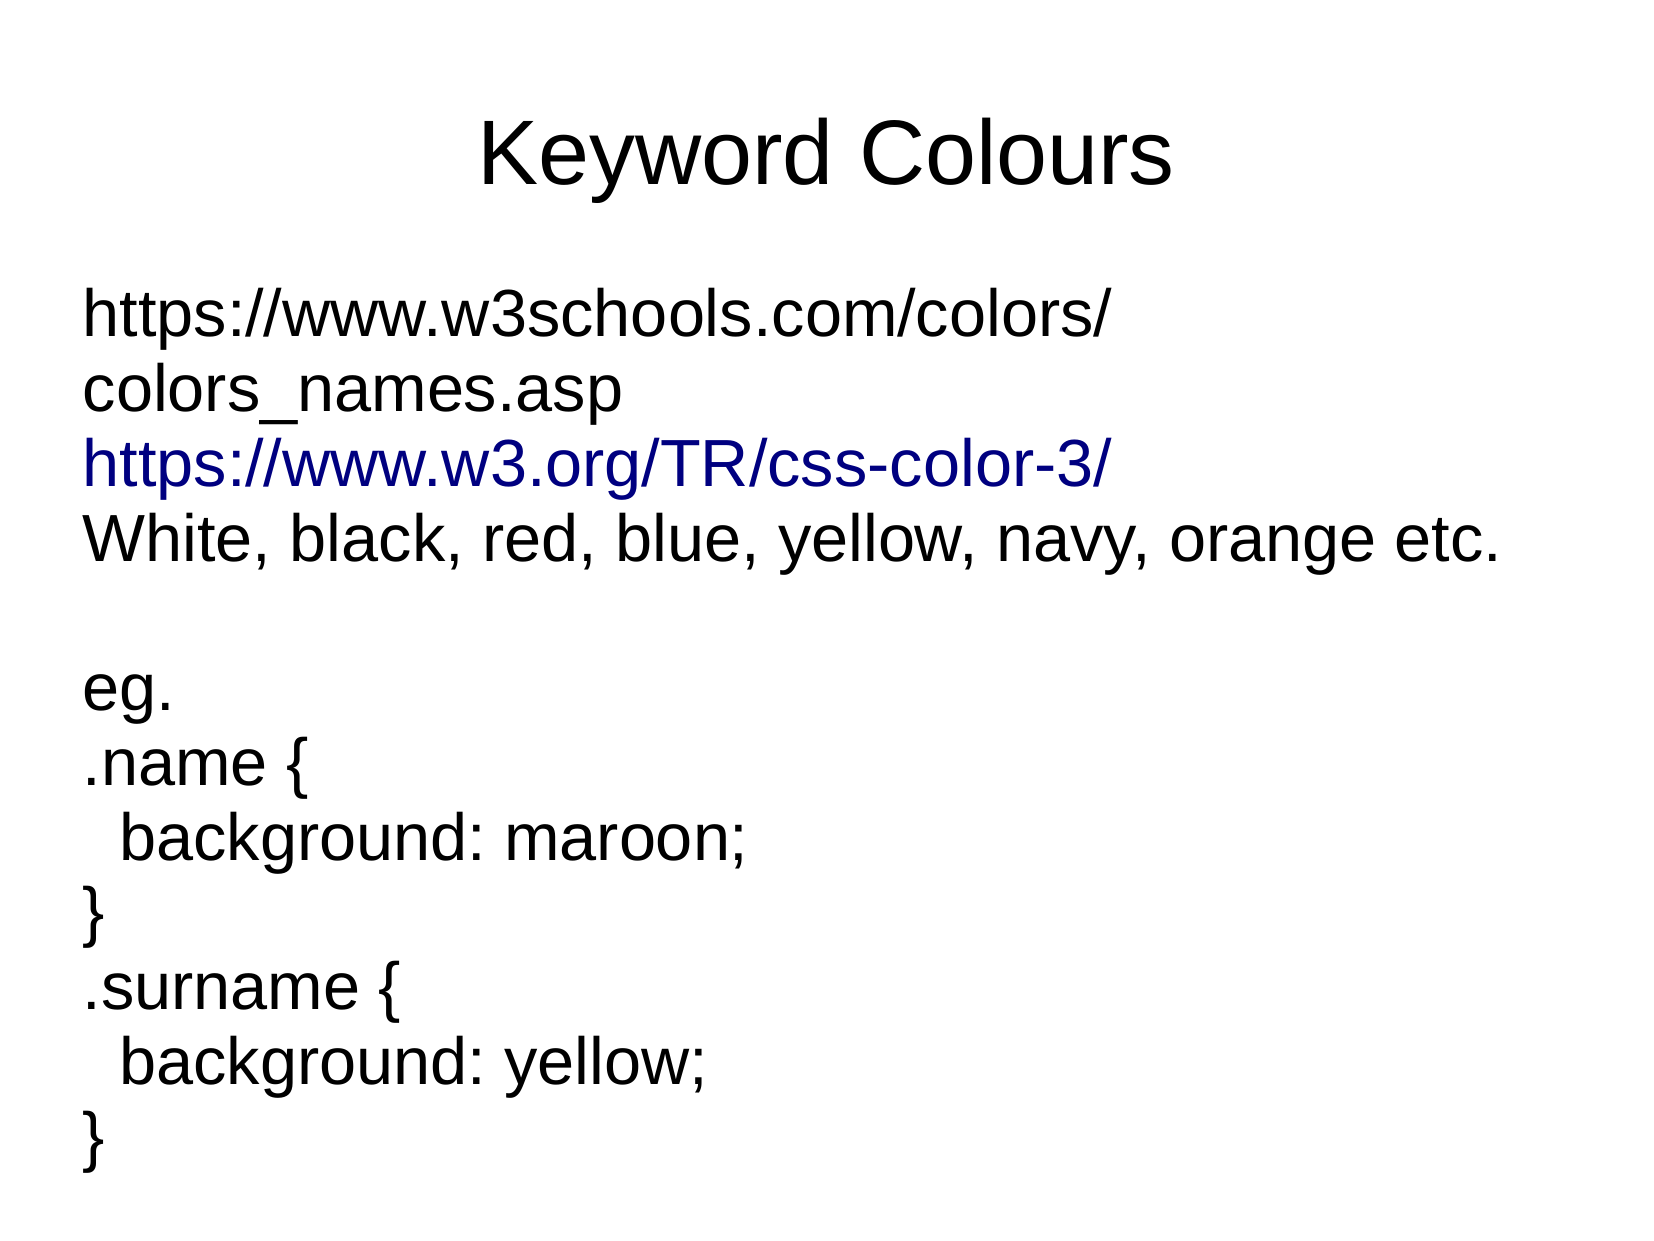

https://www.w3schools.com/colors/colors_names.asp
https://www.w3.org/TR/css-color-3/
White, black, red, blue, yellow, navy, orange etc.
eg.
.name {
 background: maroon;
}
.surname {
 background: yellow;
}
# Keyword Colours